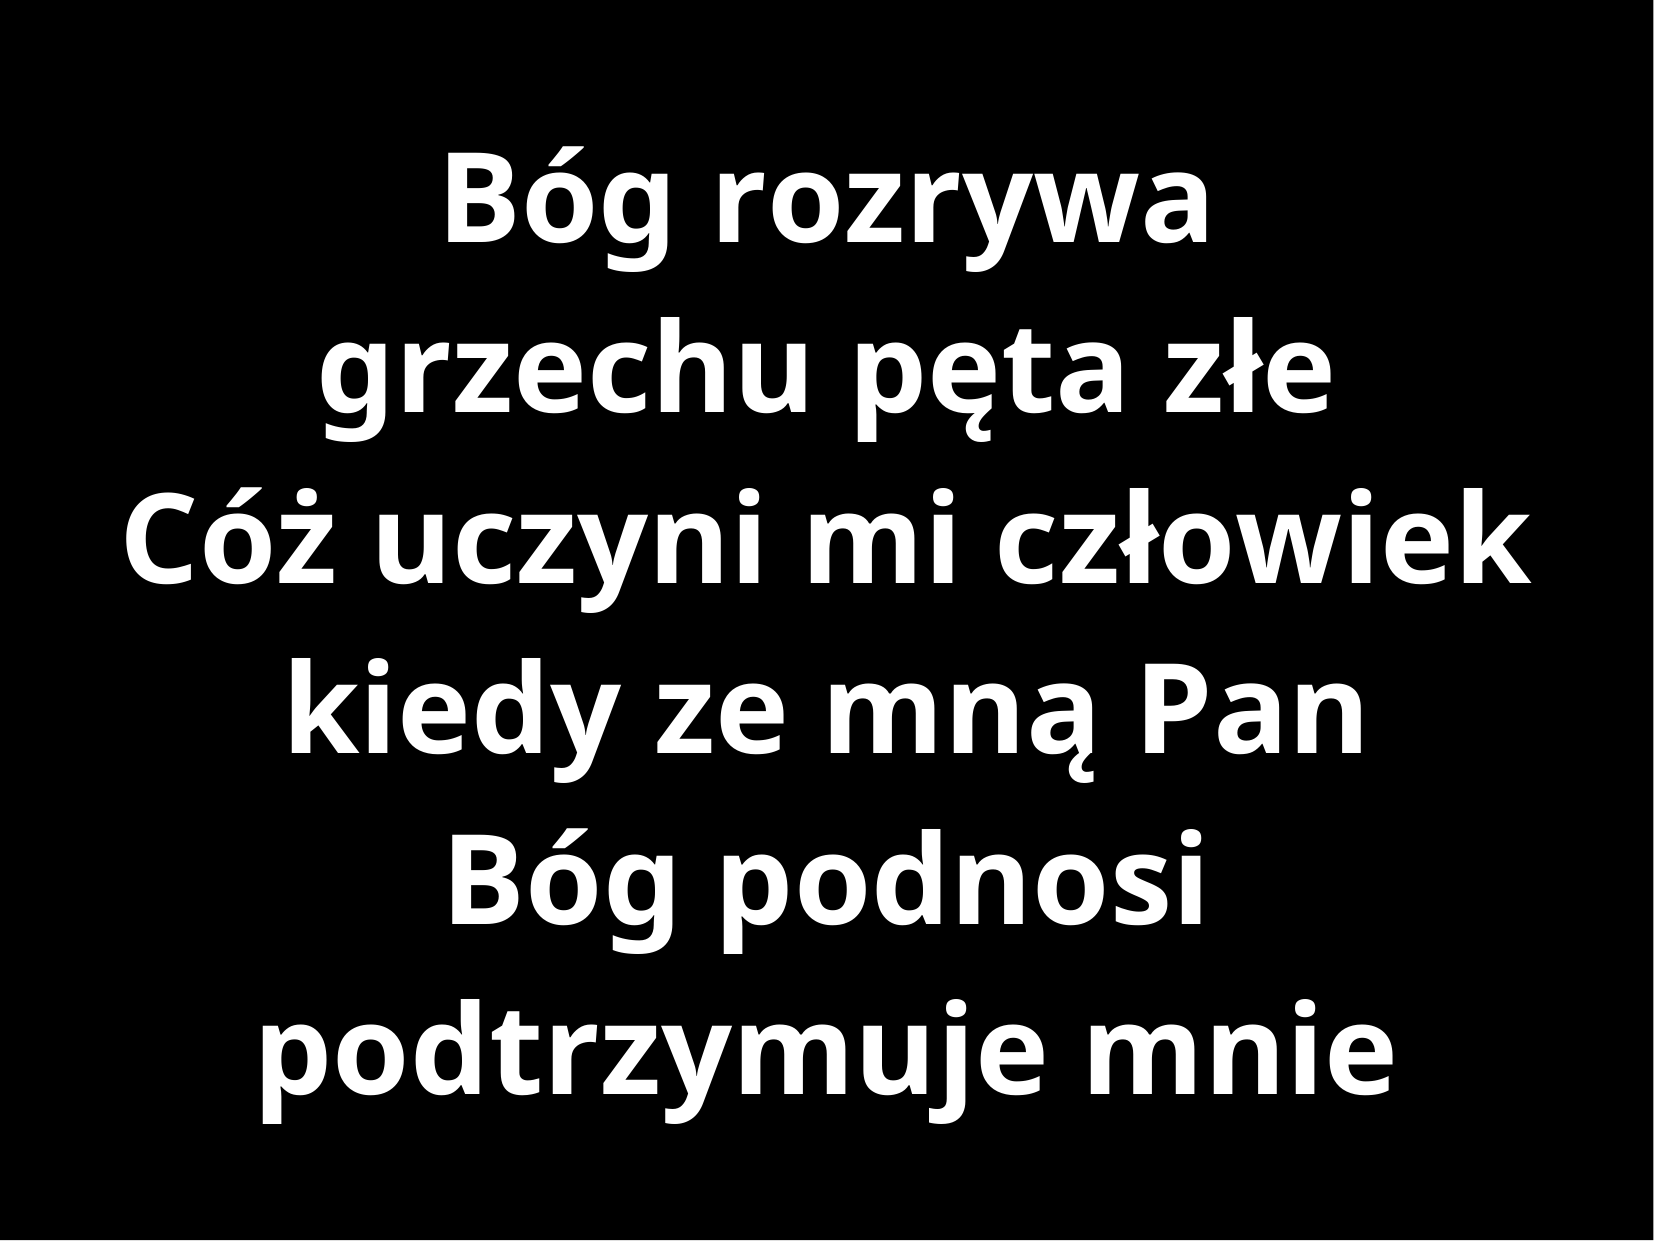

# Bóg rozrywa grzechu pęta złe Cóż uczyni mi człowiek kiedy ze mną Pan Bóg podnosi podtrzymuje mnie